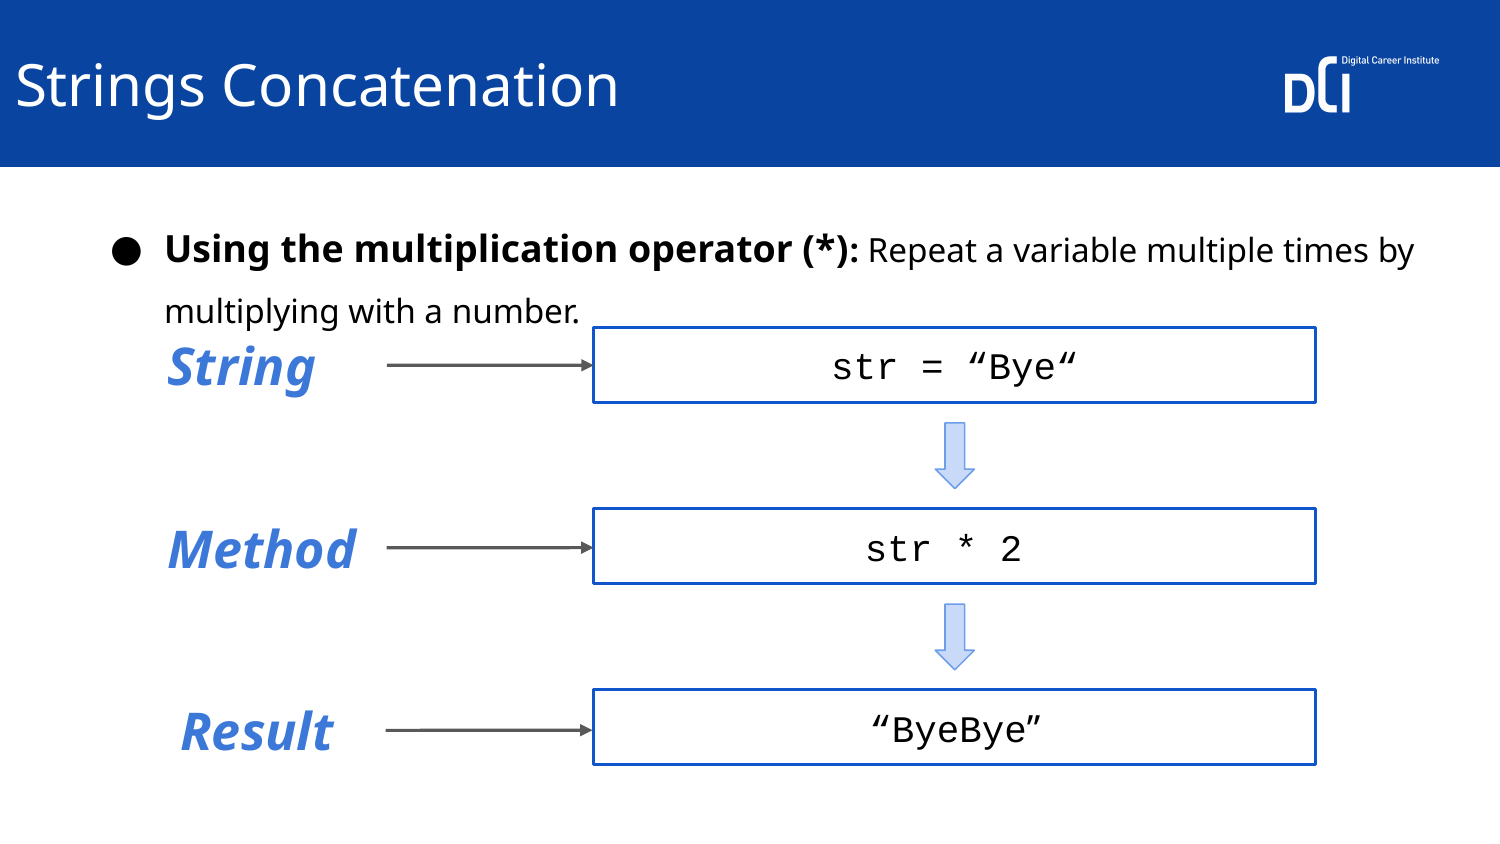

# Strings Concatenation
Using the multiplication operator (*): Repeat a variable multiple times by multiplying with a number.
String
str = “Bye“
Method
str * 2
Result
“ByeBye”